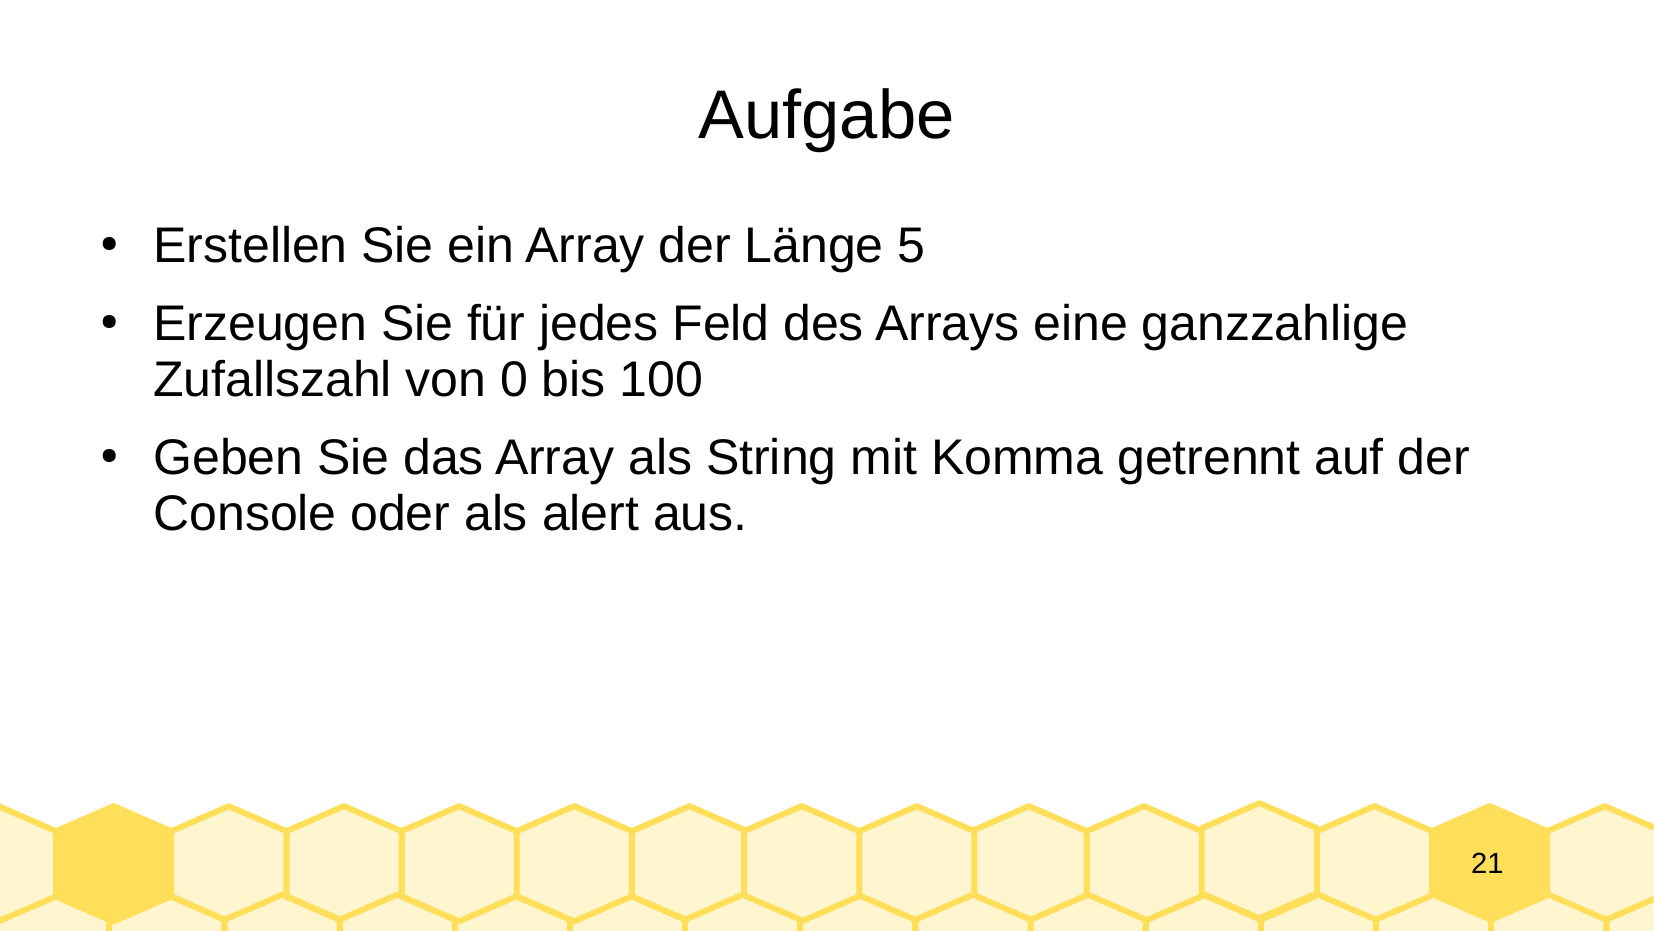

# Aufgabe
Erstellen Sie ein Array der Länge 5
Erzeugen Sie für jedes Feld des Arrays eine ganzzahlige Zufallszahl von 0 bis 100
Geben Sie das Array als String mit Komma getrennt auf der Console oder als alert aus.